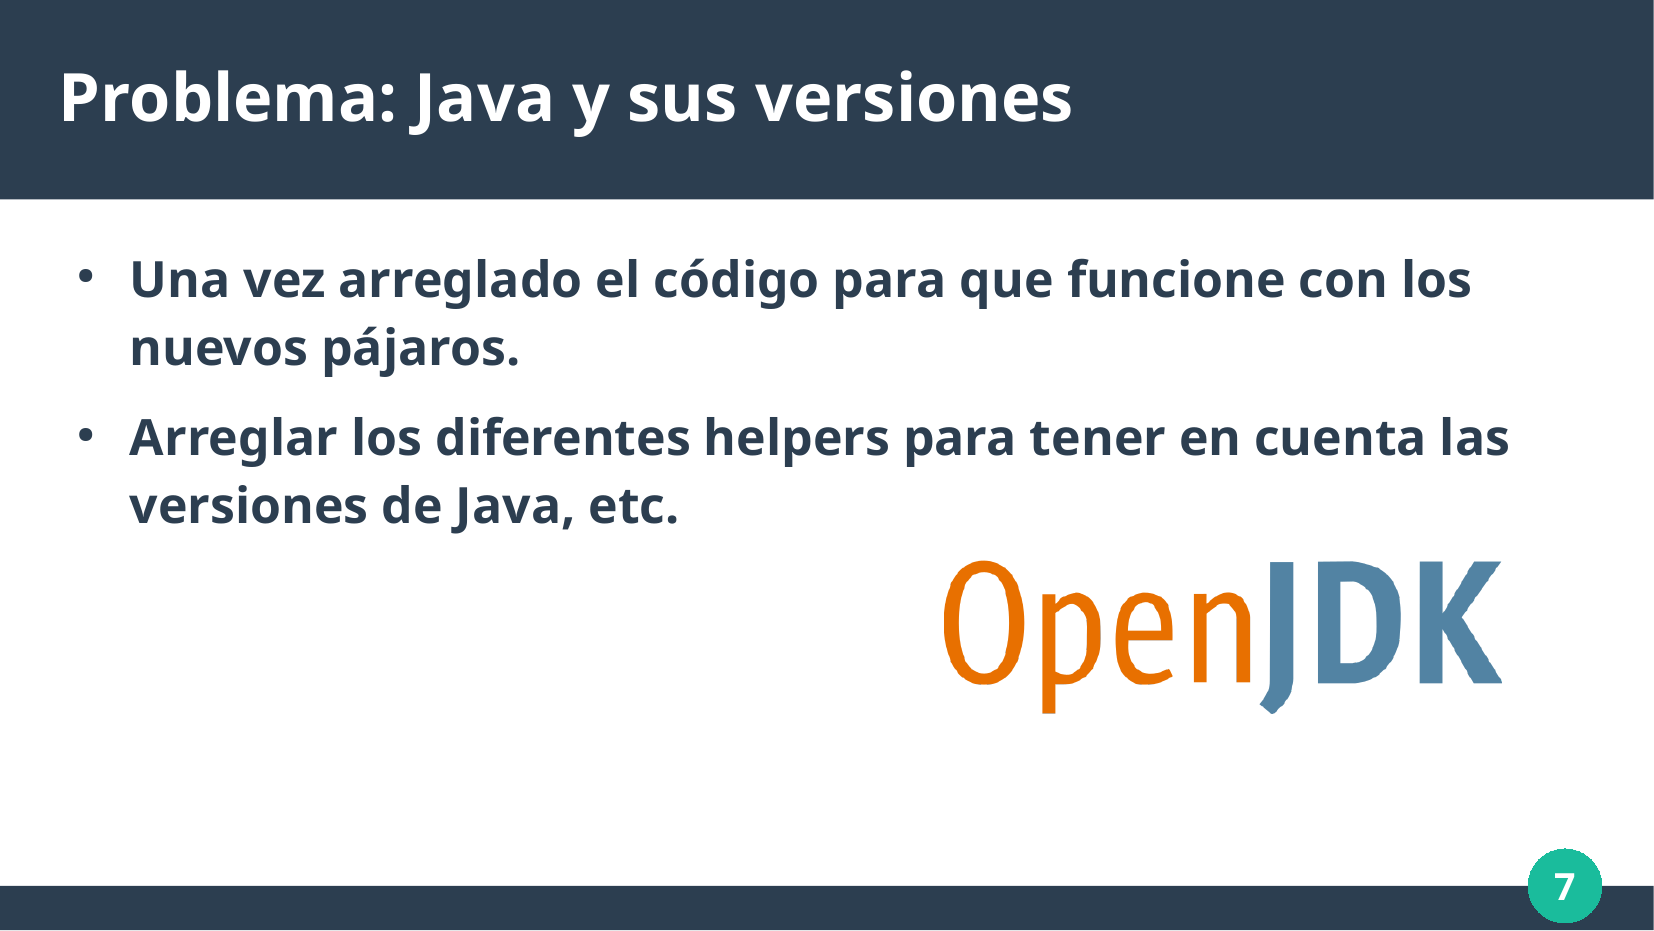

# Problema: Java y sus versiones
Una vez arreglado el código para que funcione con los nuevos pájaros.
Arreglar los diferentes helpers para tener en cuenta las versiones de Java, etc.
7